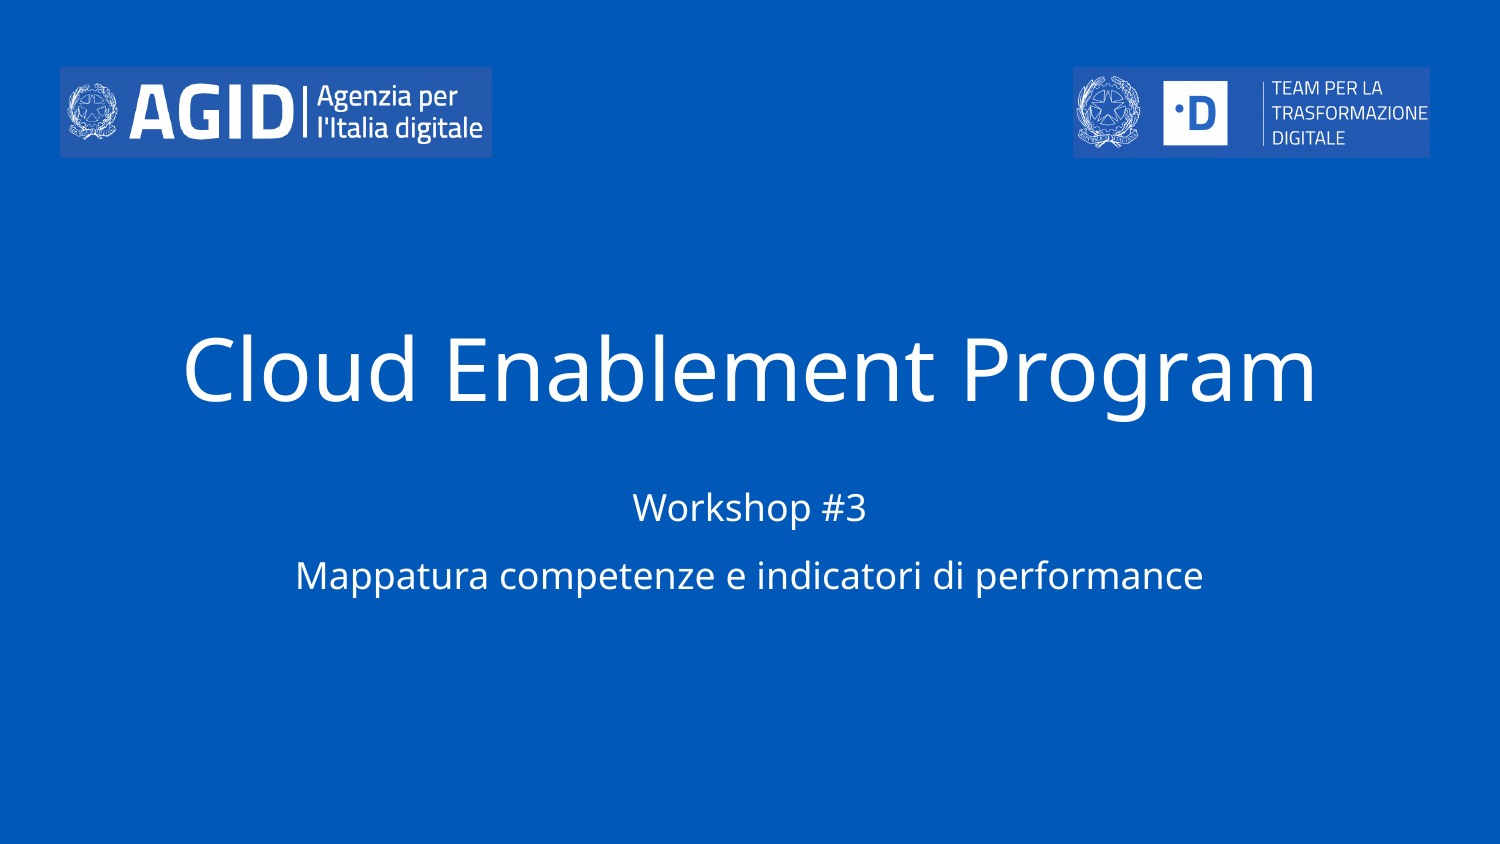

# Cloud Enablement Program
Workshop #3
Mappatura competenze e indicatori di performance